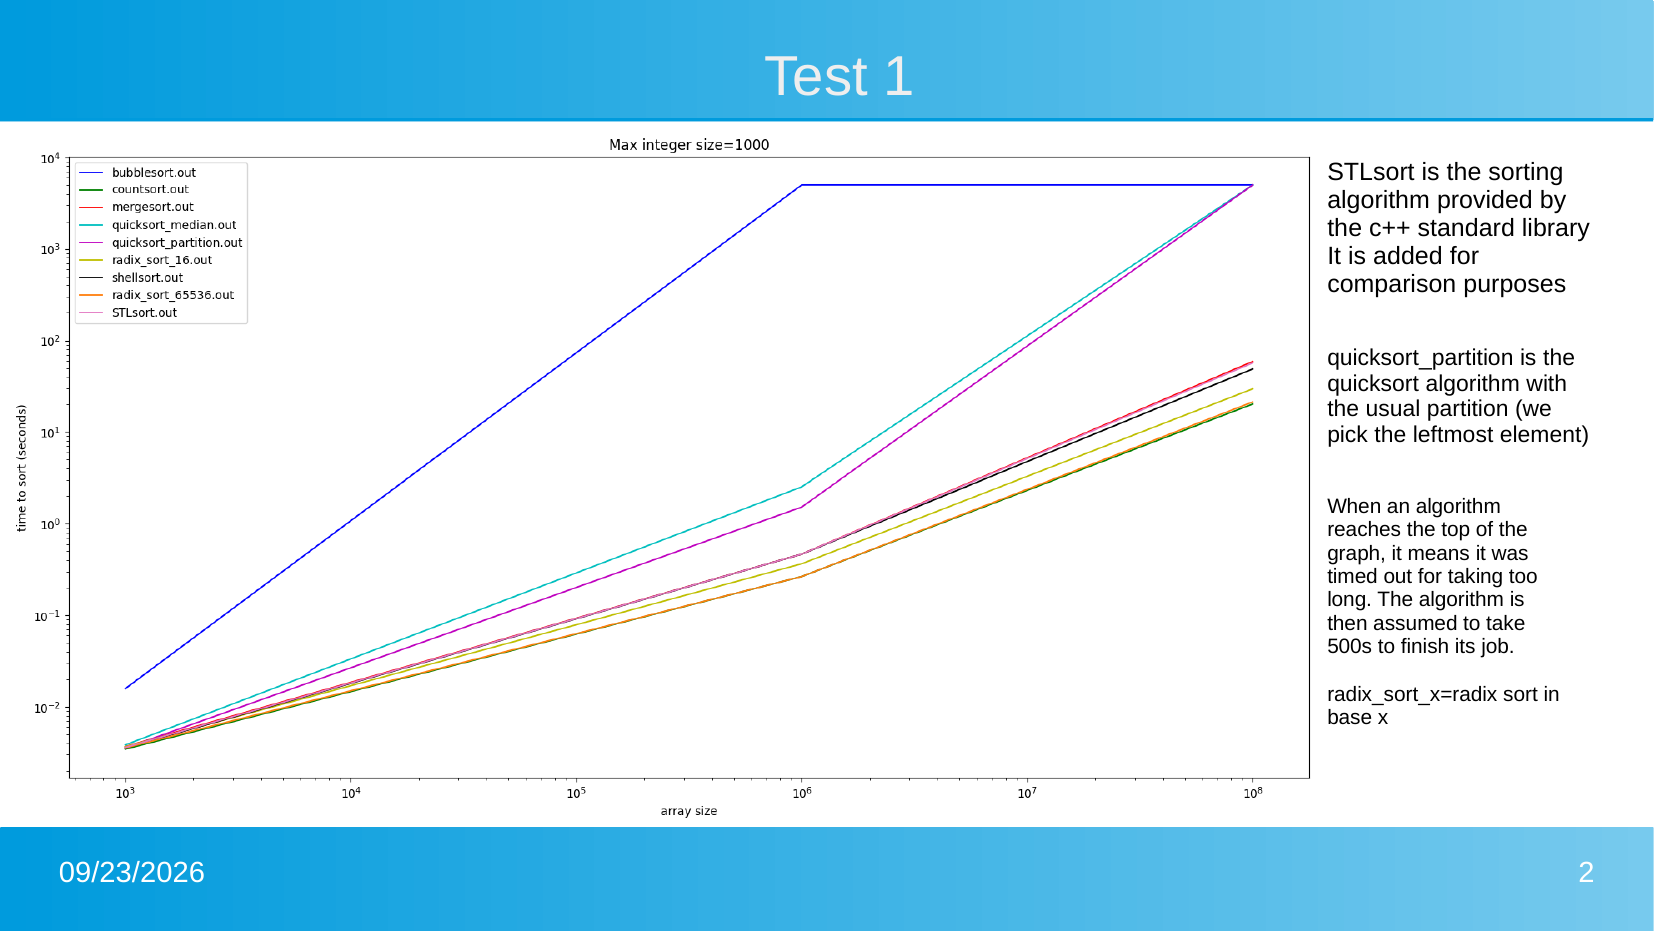

Test 1
STLsort is the sorting algorithm provided by the c++ standard library
It is added for comparison purposes
quicksort_partition is the
quicksort algorithm with the usual partition (we pick the leftmost element)
When an algorithm reaches the top of the graph, it means it was timed out for taking too long. The algorithm is then assumed to take 500s to finish its job.
radix_sort_x=radix sort in base x
2